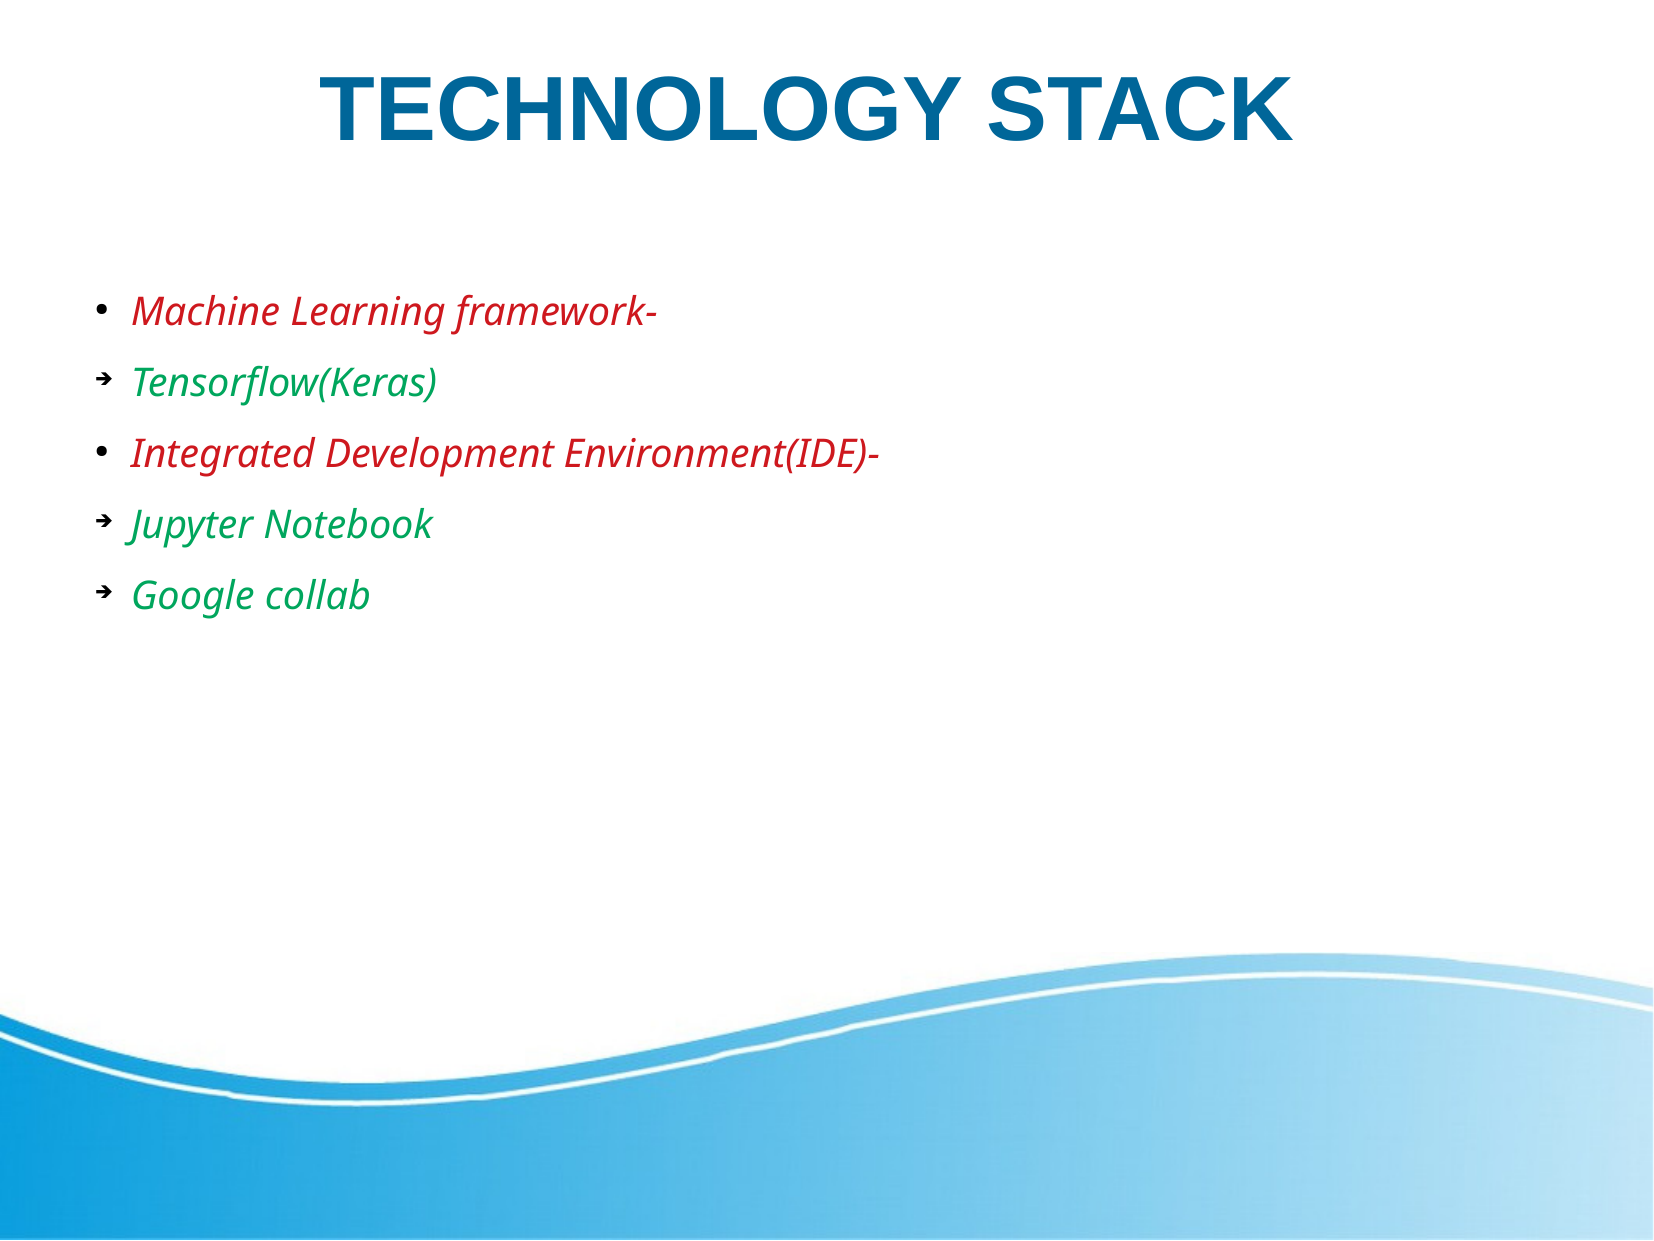

# TECHNOLOGY STACK
Machine Learning framework-
Tensorflow(Keras)
Integrated Development Environment(IDE)-
Jupyter Notebook
Google collab